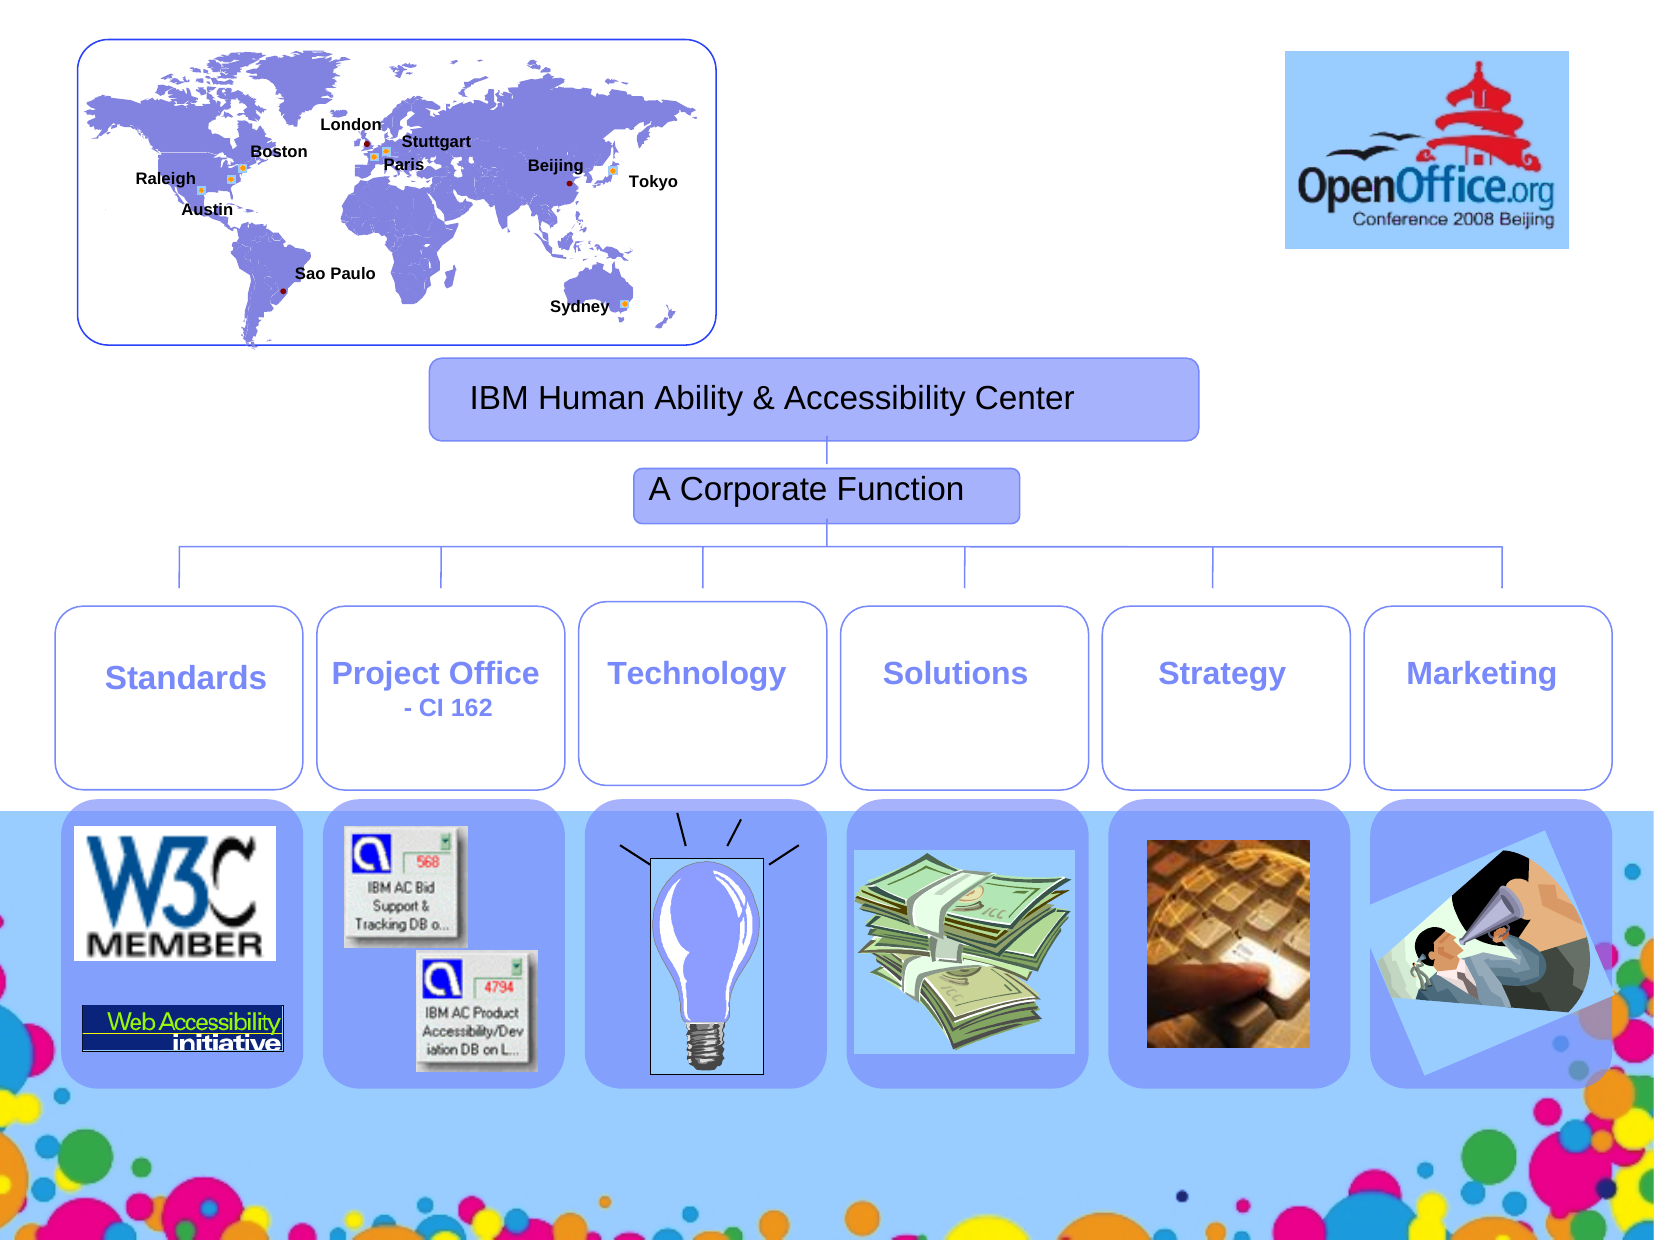

London
Stuttgart
Boston
Paris
Beijing
Raleigh
Tokyo
Austin
Sao Paulo
Sydney
Worldwide Human Ability and Accessibility Center
IBM Human Ability & Accessibility Center
A Corporate Function
Standards
Project Office
Technology
Solutions
Strategy
Marketing
- CI 162